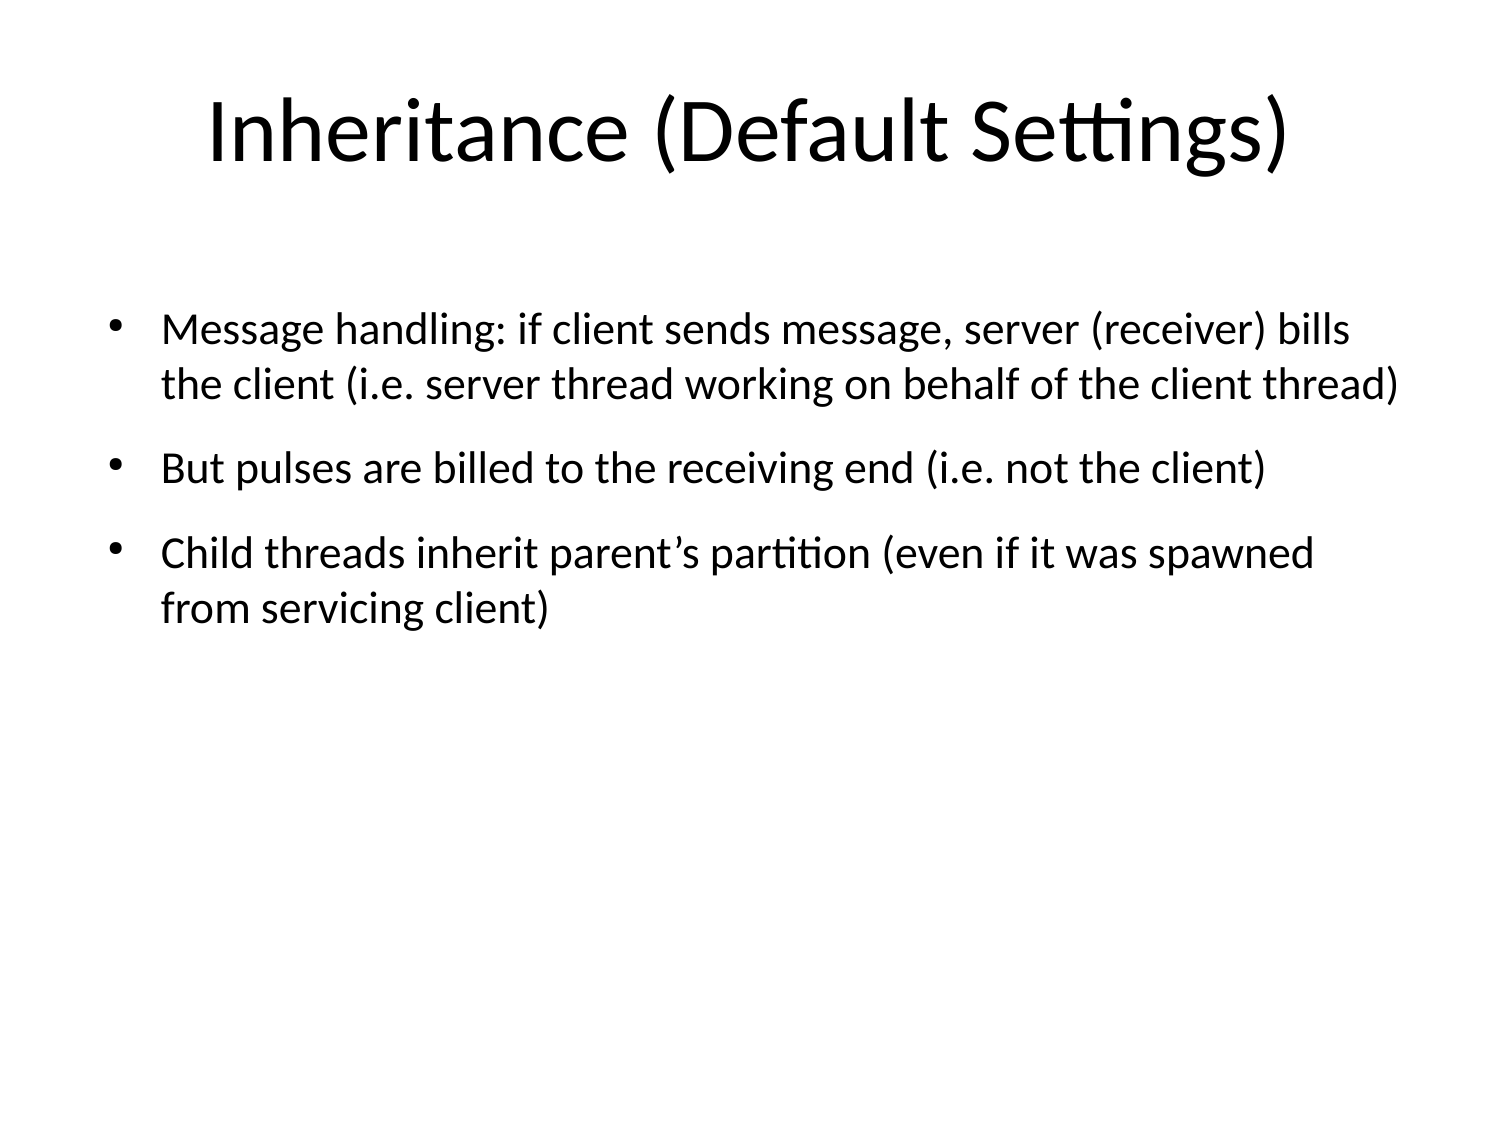

# Inheritance (Default Settings)
Message handling: if client sends message, server (receiver) bills the client (i.e. server thread working on behalf of the client thread)
But pulses are billed to the receiving end (i.e. not the client)
Child threads inherit parent’s partition (even if it was spawned from servicing client)